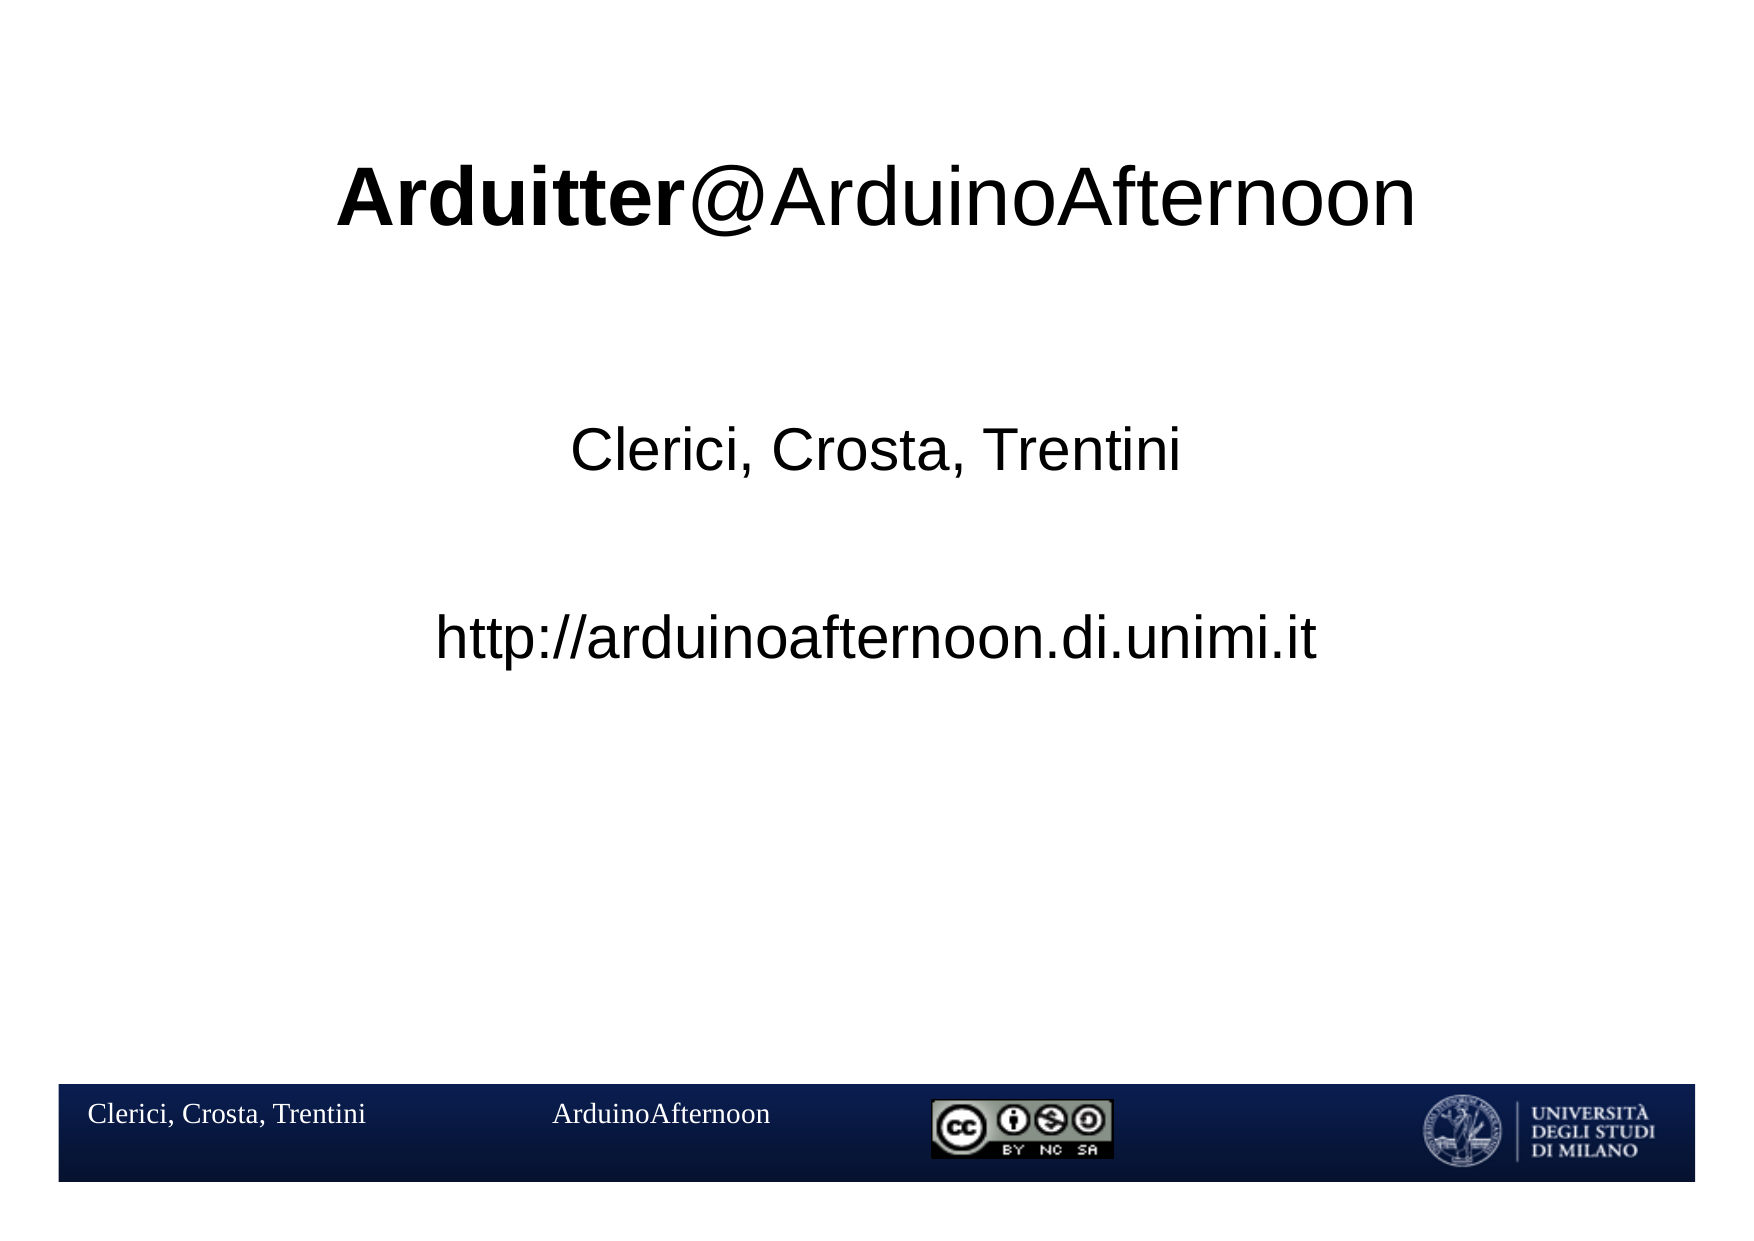

# Arduitter@ArduinoAfternoon
Clerici, Crosta, Trentini
http://arduinoafternoon.di.unimi.it
Clerici, Crosta, Trentini
ArduinoAfternoon